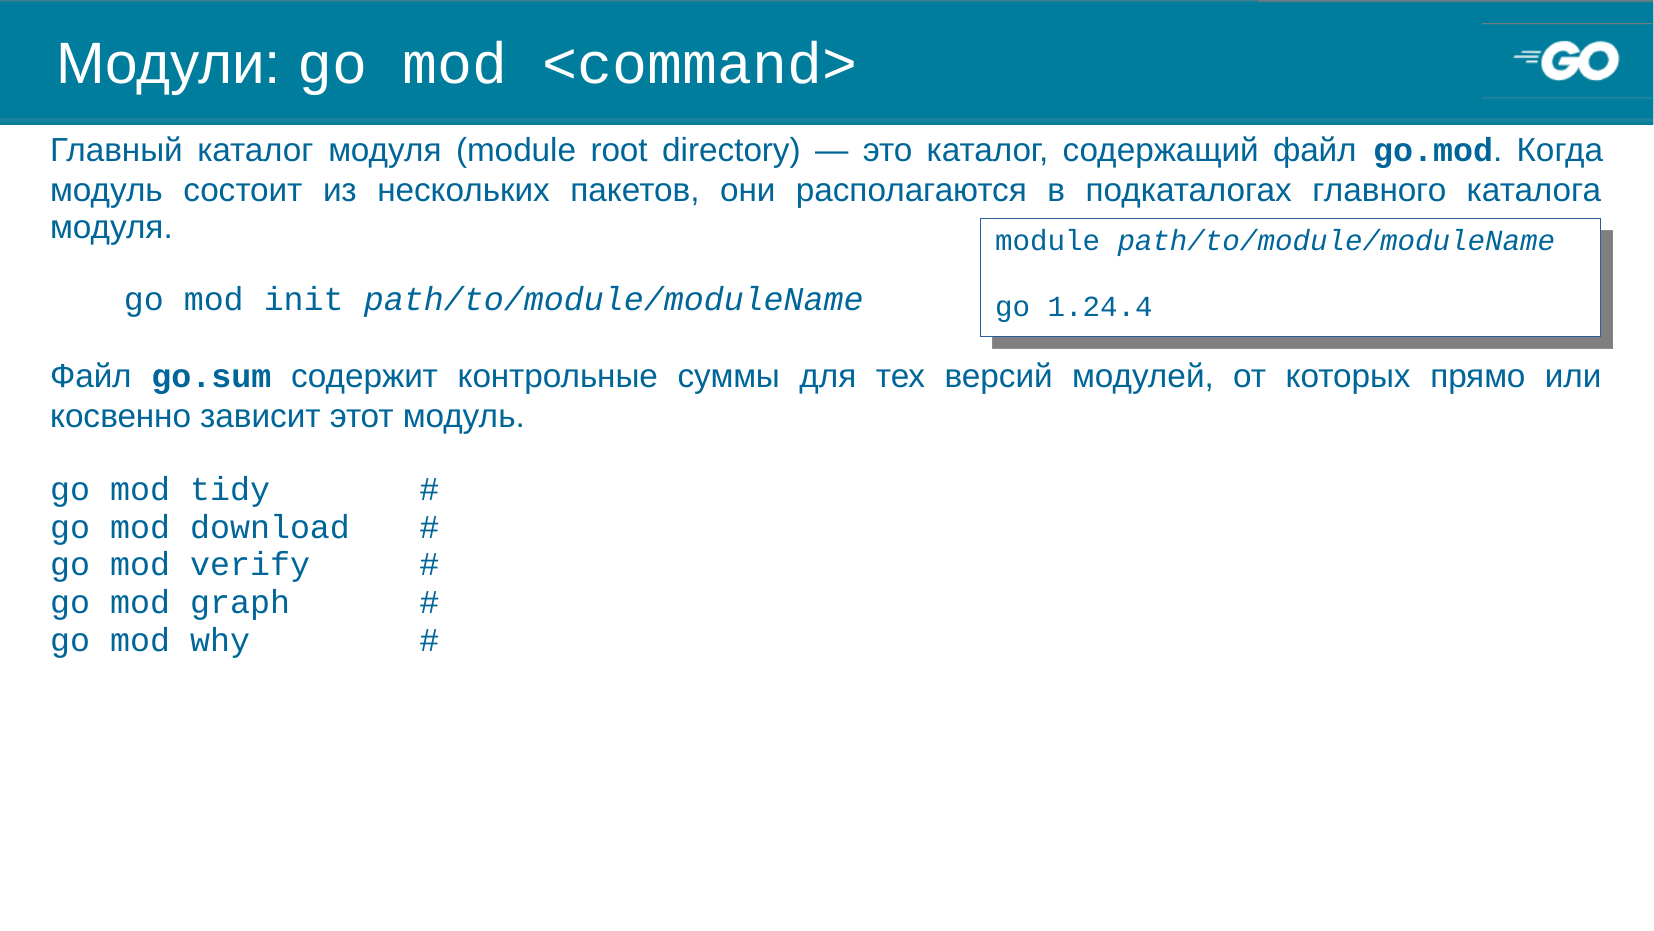

Модули: go mod <command>
Главный каталог модуля (module root directory) — это каталог, содержащий файл go.mod. Когда модуль состоит из нескольких пакетов, они располагаются в подкаталогах главного каталога модуля.
	go mod init path/to/module/moduleName
Файл go.sum содержит контрольные суммы для тех версий модулей, от которых прямо или косвенно зависит этот модуль.
go mod tidy			#
go mod download	#
go mod verify		#
go mod graph		#
go mod why			#
module path/to/module/moduleName
go 1.24.4